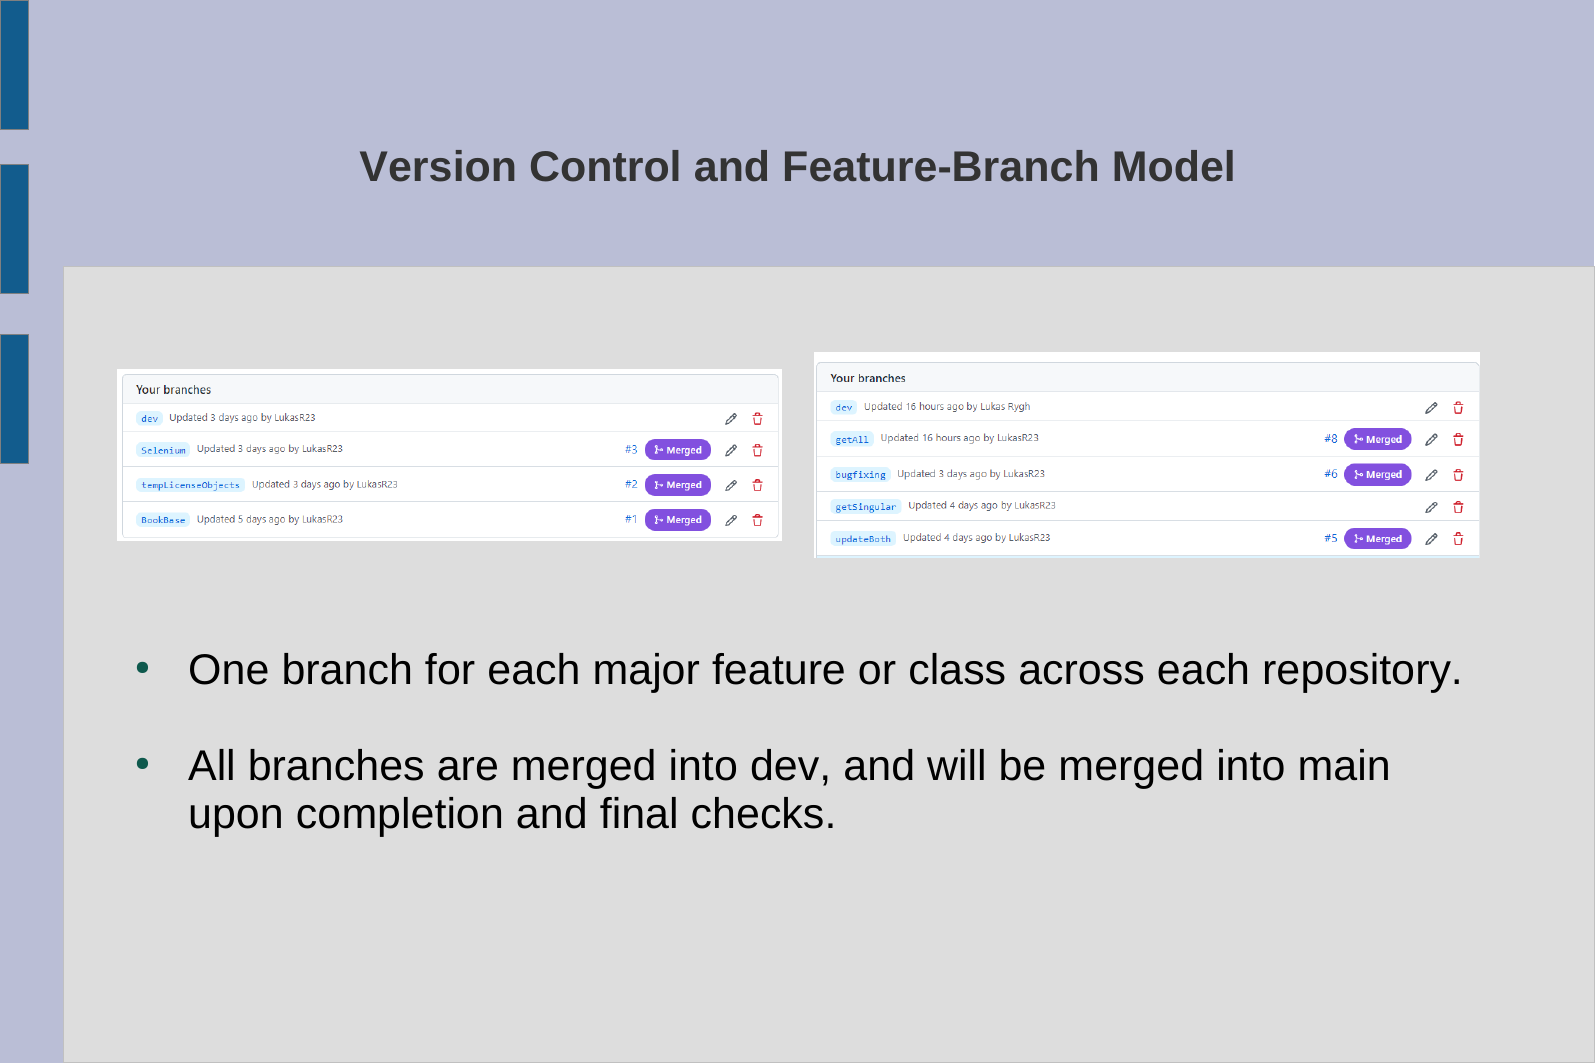

# Version Control and Feature-Branch Model
One branch for each major feature or class across each repository.
All branches are merged into dev, and will be merged into main upon completion and final checks.